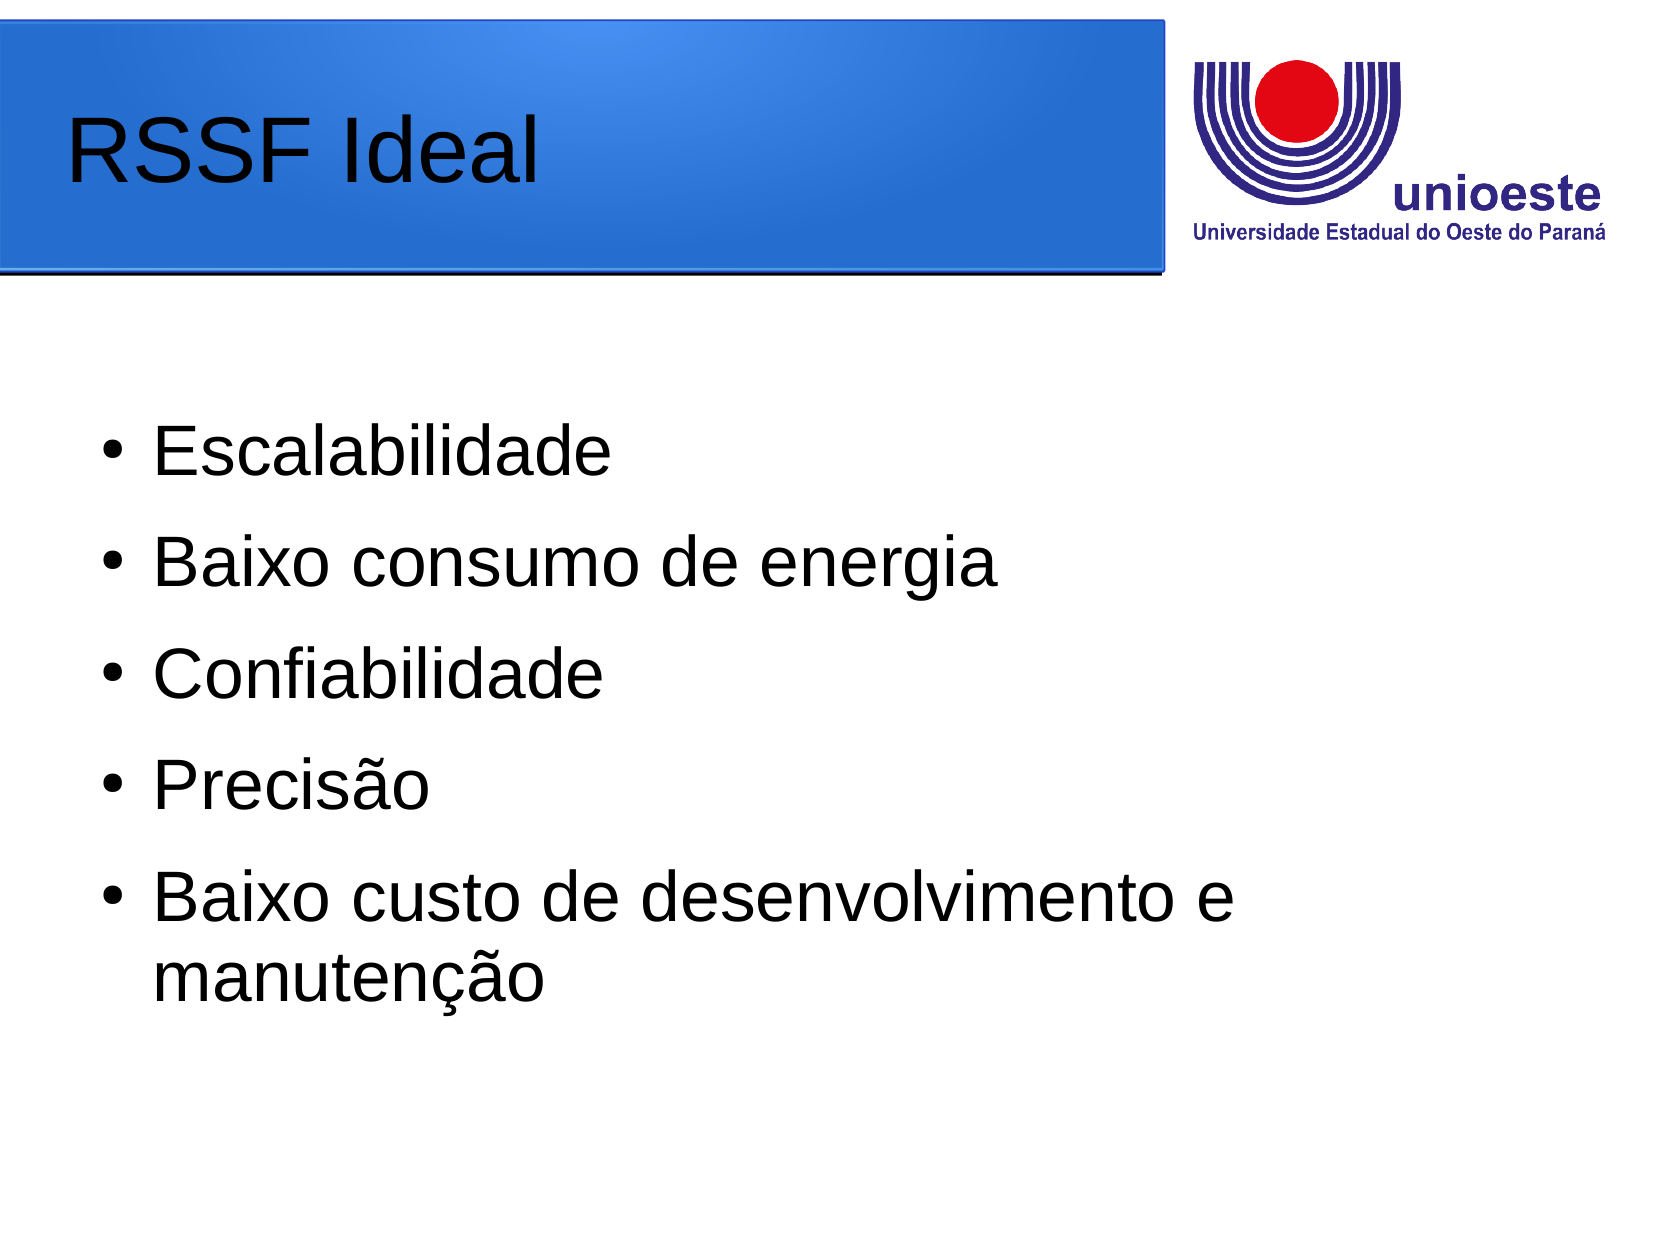

# RSSF Ideal
Escalabilidade
Baixo consumo de energia
Confiabilidade
Precisão
Baixo custo de desenvolvimento e manutenção